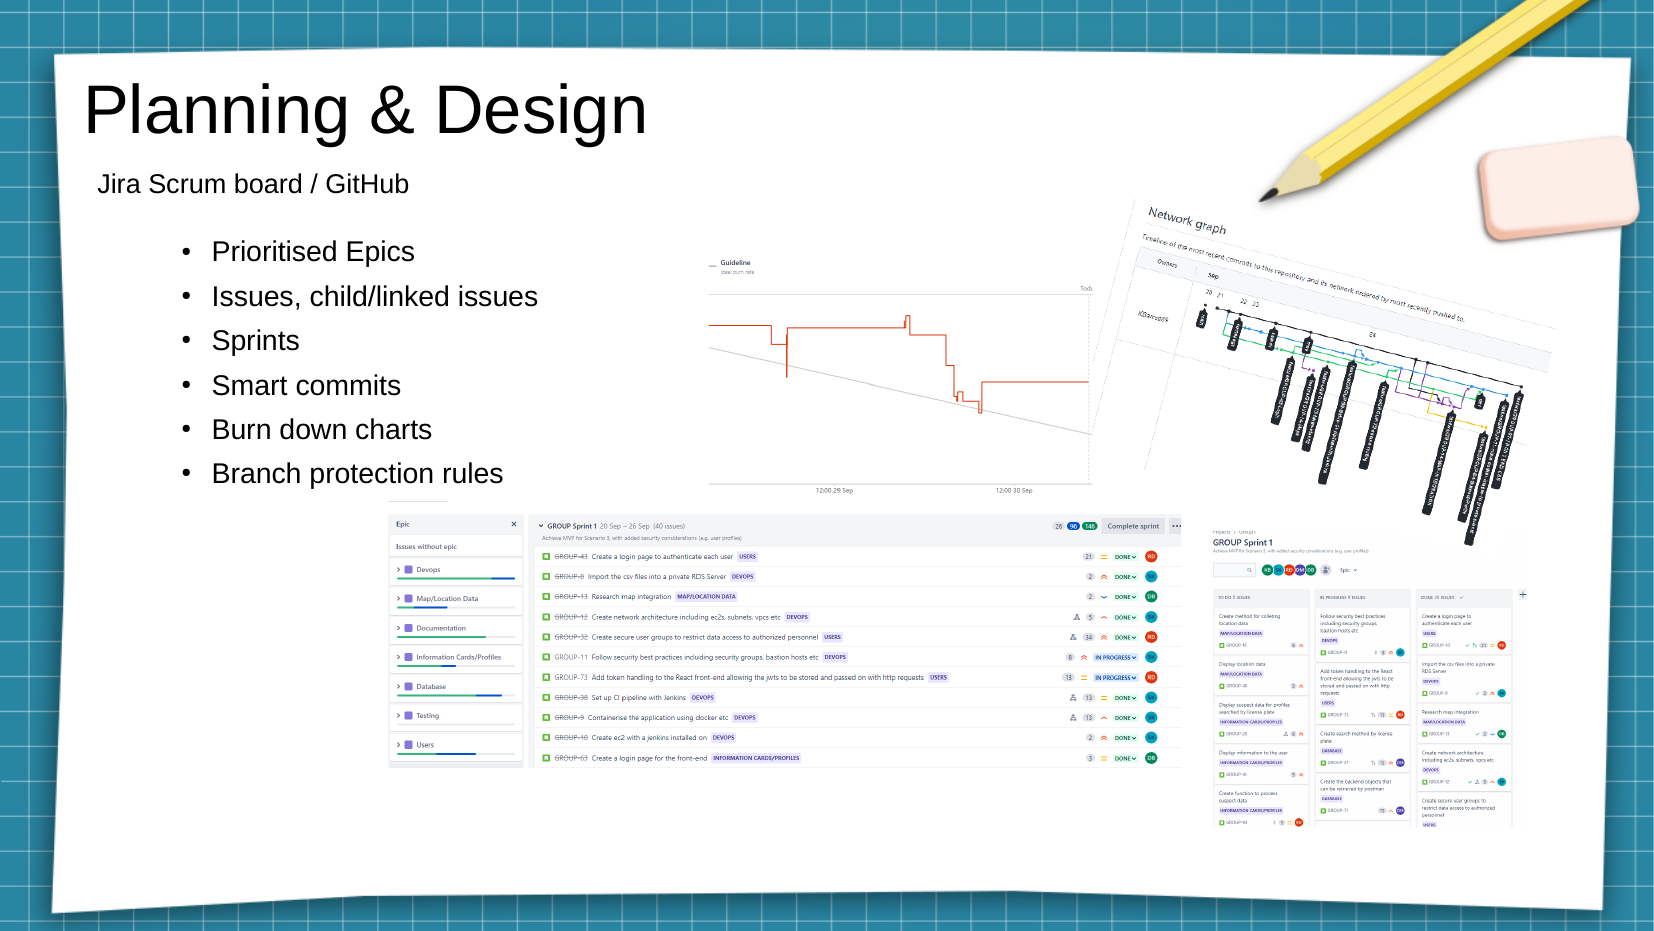

# Planning & Design
Jira Scrum board / GitHub
Prioritised Epics
Issues, child/linked issues
Sprints
Smart commits
Burn down charts
Branch protection rules